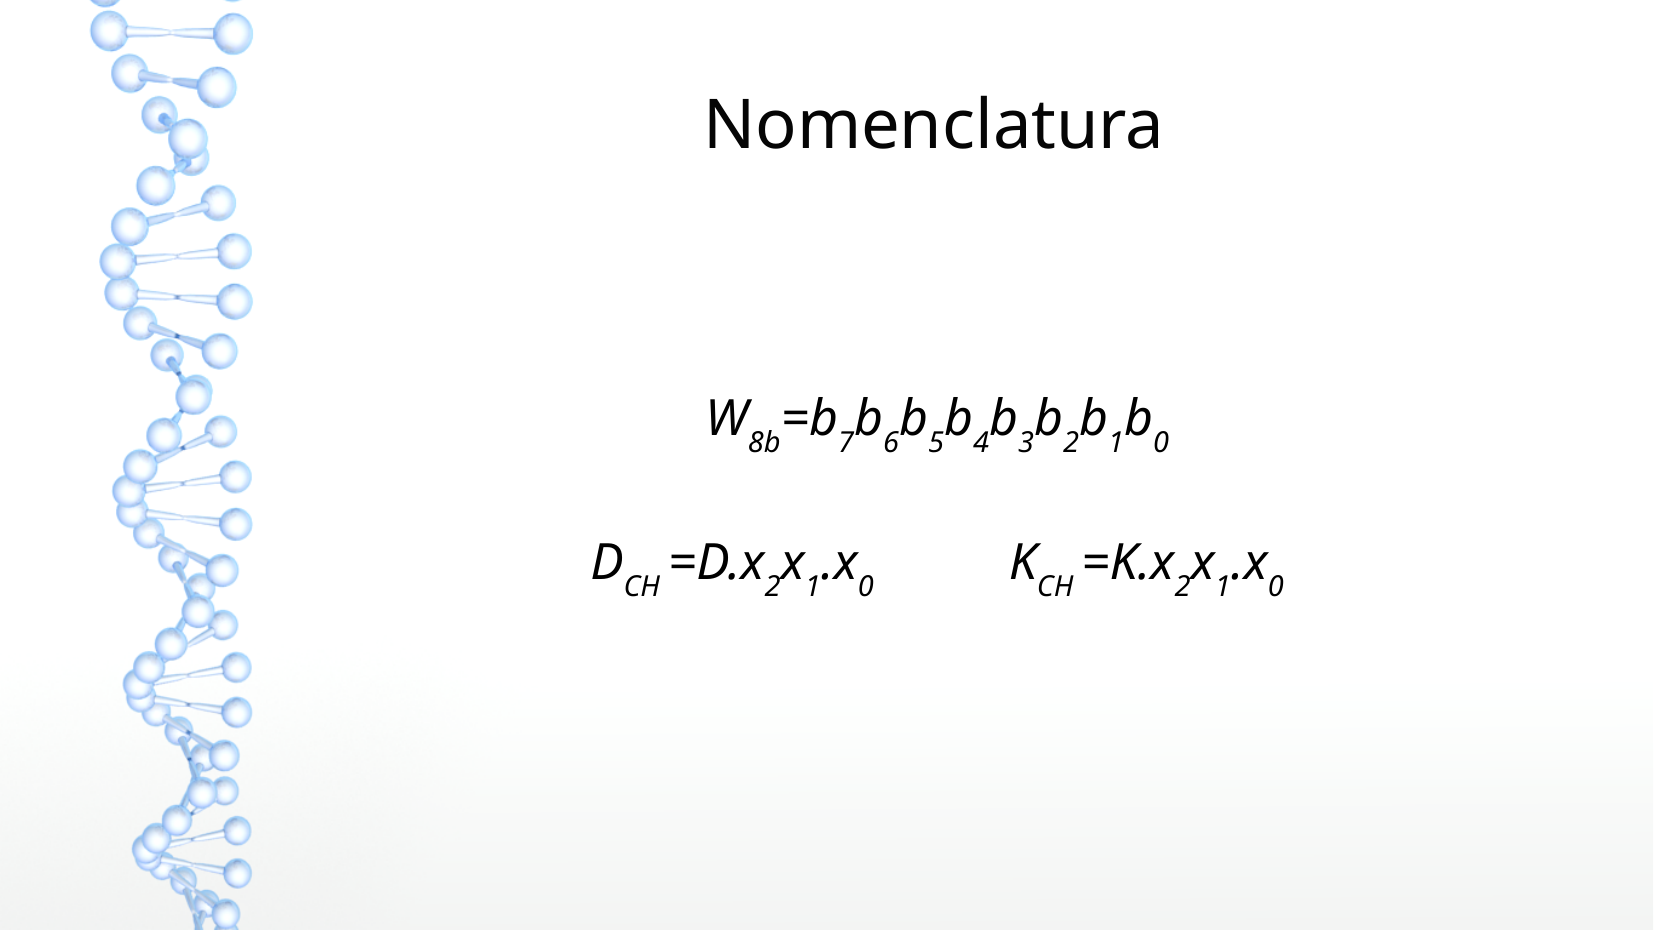

# Nomenclatura
W8b=b7b6b5b4b3b2b1b0
DCH =D.x2x1.x0 KCH =K.x2x1.x0
17